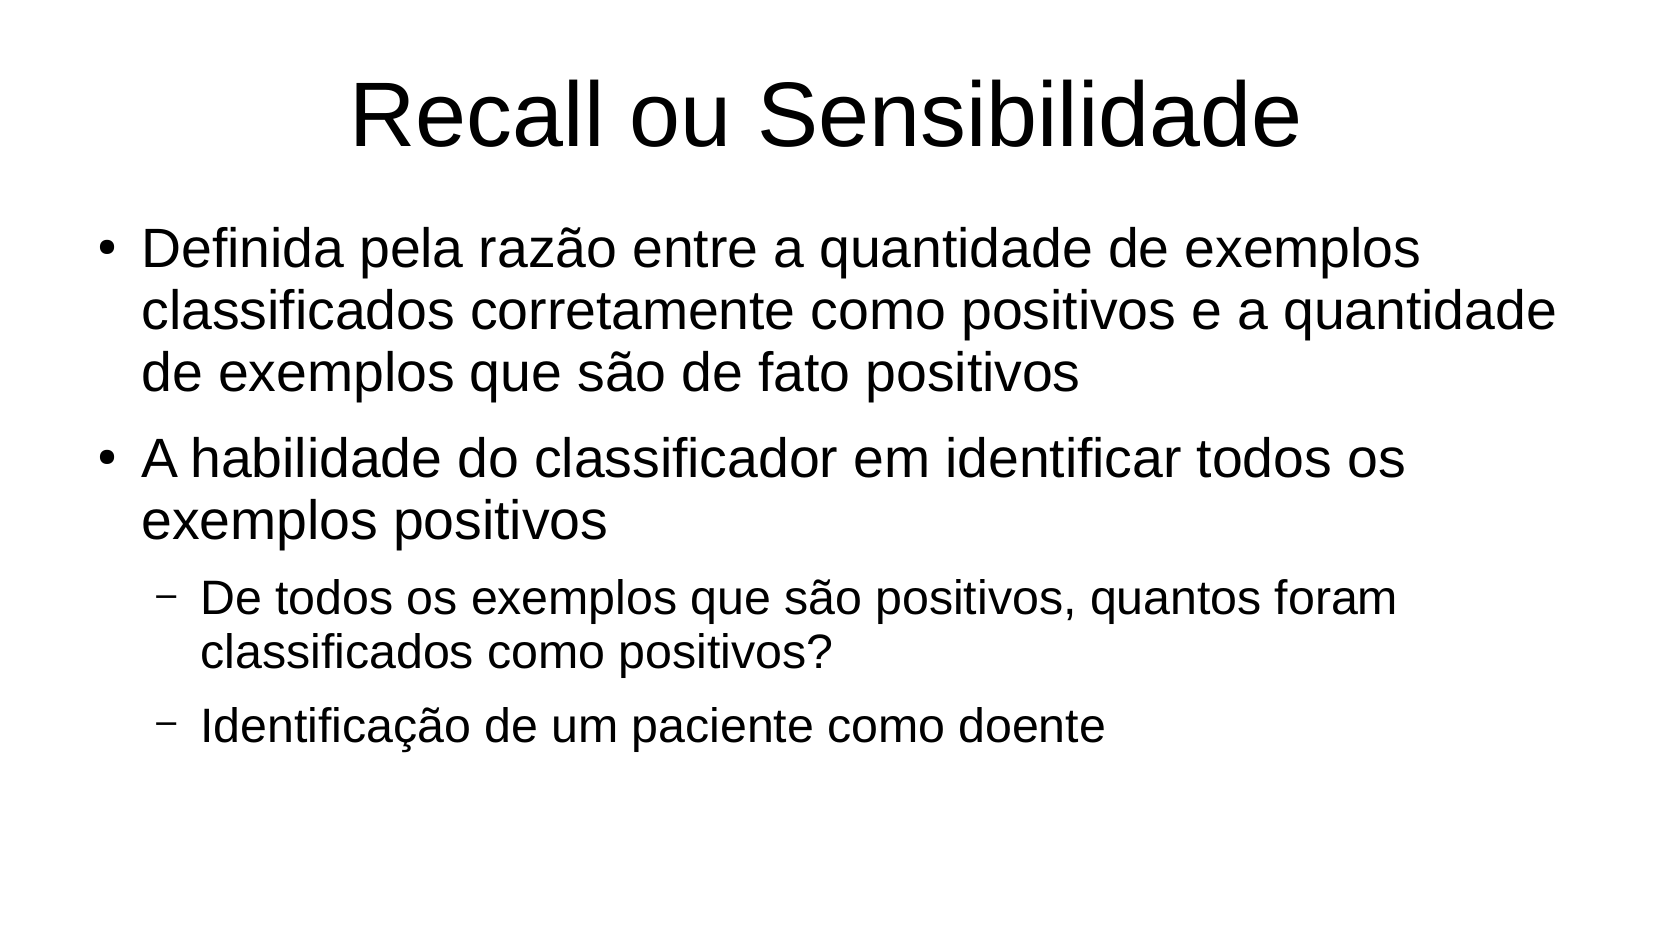

# Recall ou Sensibilidade
Definida pela razão entre a quantidade de exemplos classificados corretamente como positivos e a quantidade de exemplos que são de fato positivos
A habilidade do classificador em identificar todos os exemplos positivos
De todos os exemplos que são positivos, quantos foram classificados como positivos?
Identificação de um paciente como doente